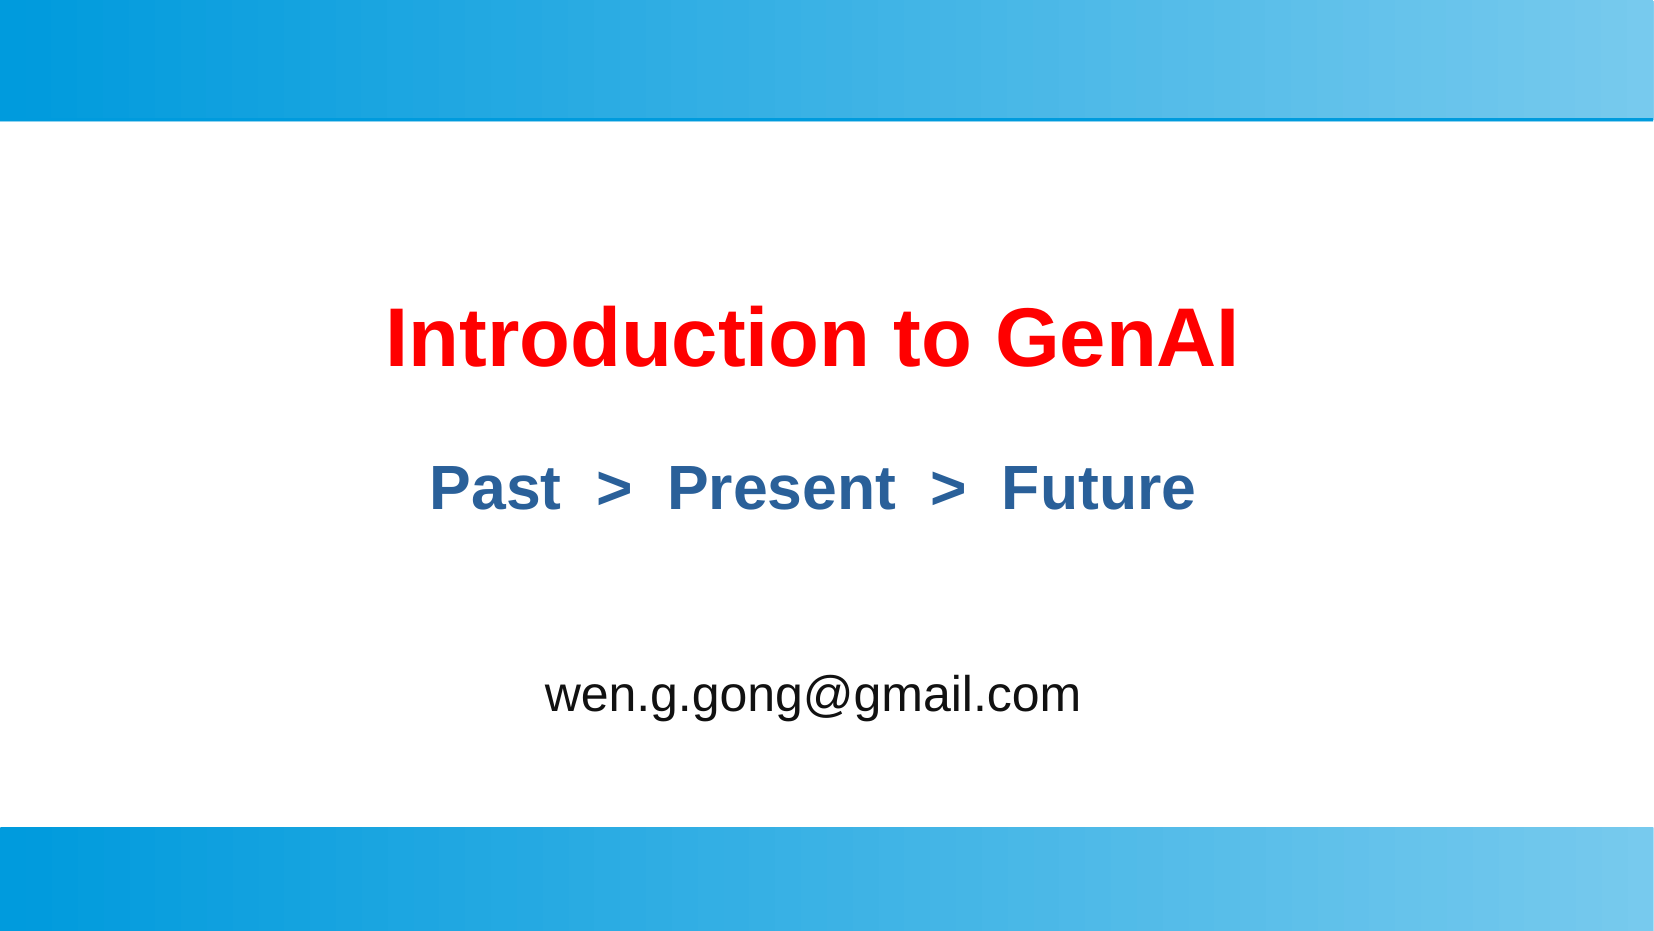

# Introduction to GenAI
Past > Present > Future
wen.g.gong@gmail.com